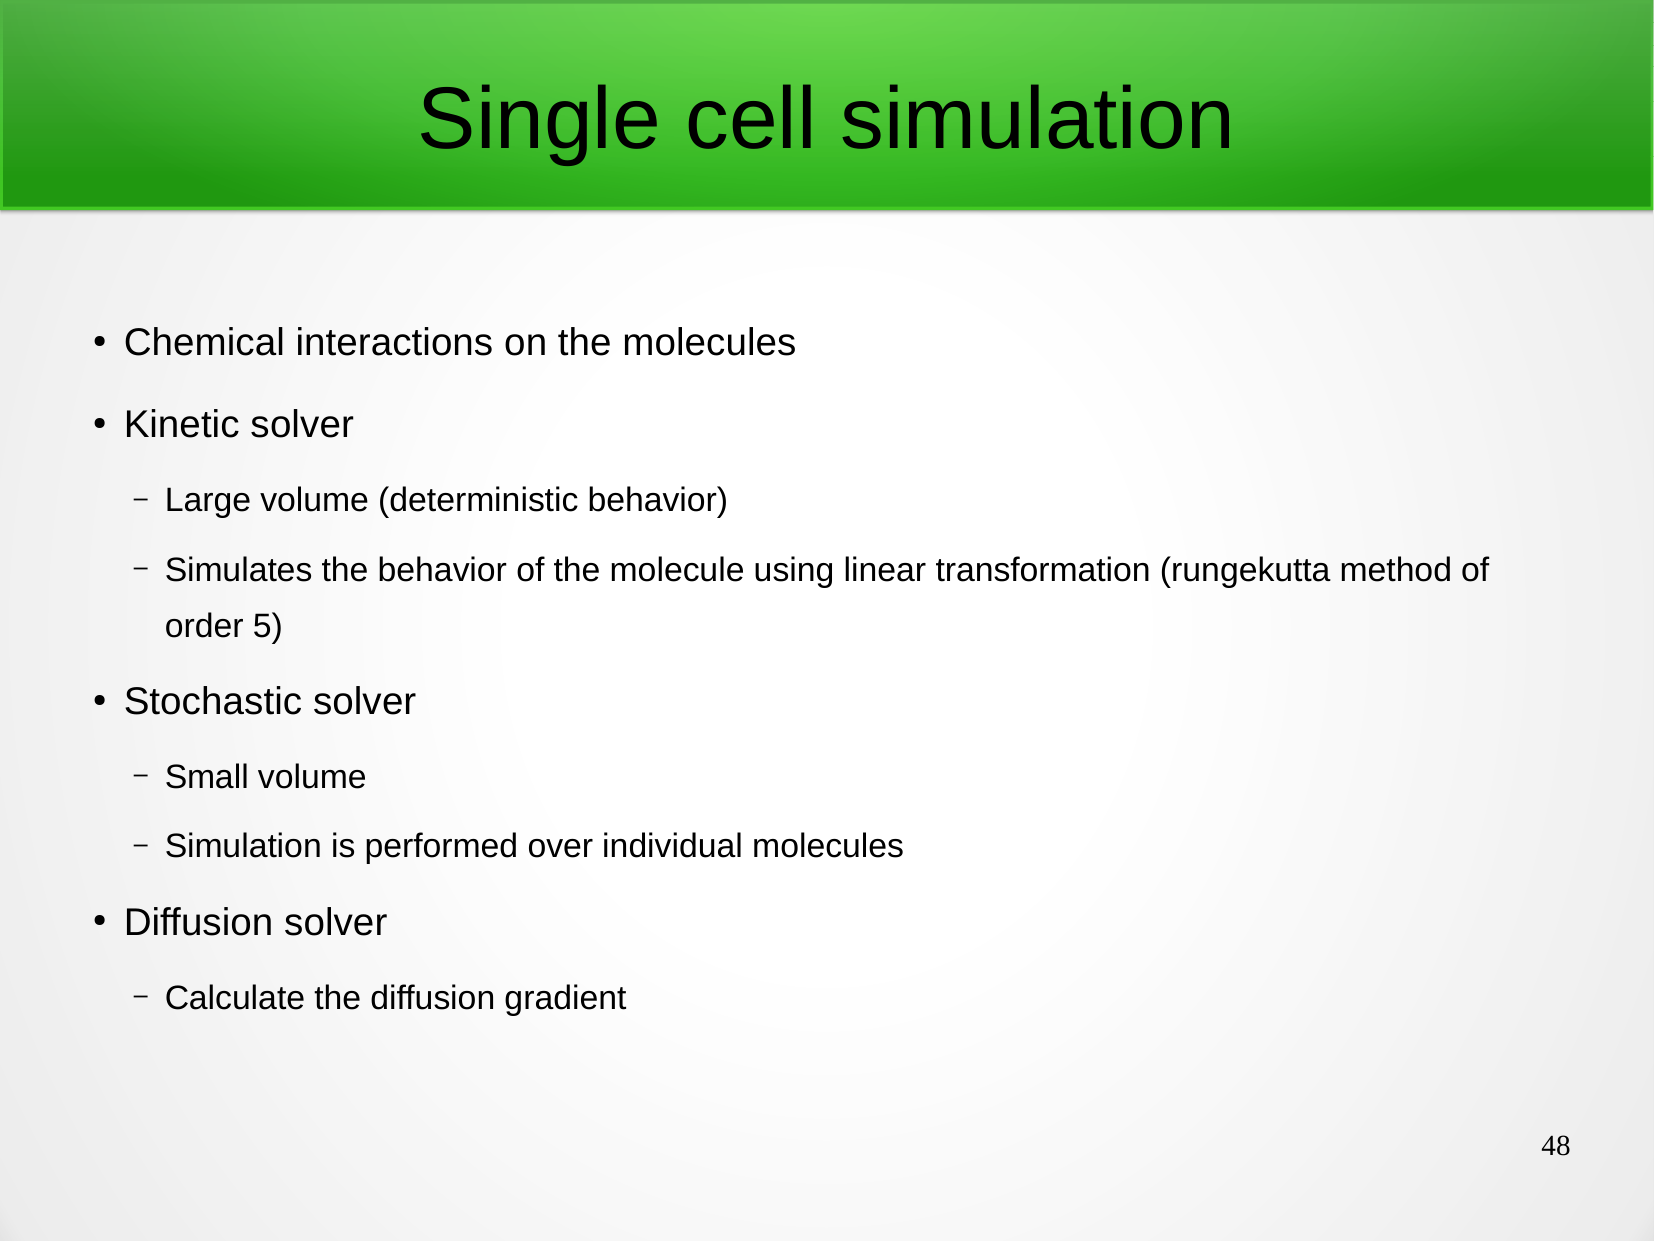

# Single cell simulation
Chemical interactions on the molecules
Kinetic solver
Large volume (deterministic behavior)
Simulates the behavior of the molecule using linear transformation (rungekutta method of order 5)
Stochastic solver
Small volume
Simulation is performed over individual molecules
Diffusion solver
Calculate the diffusion gradient
48